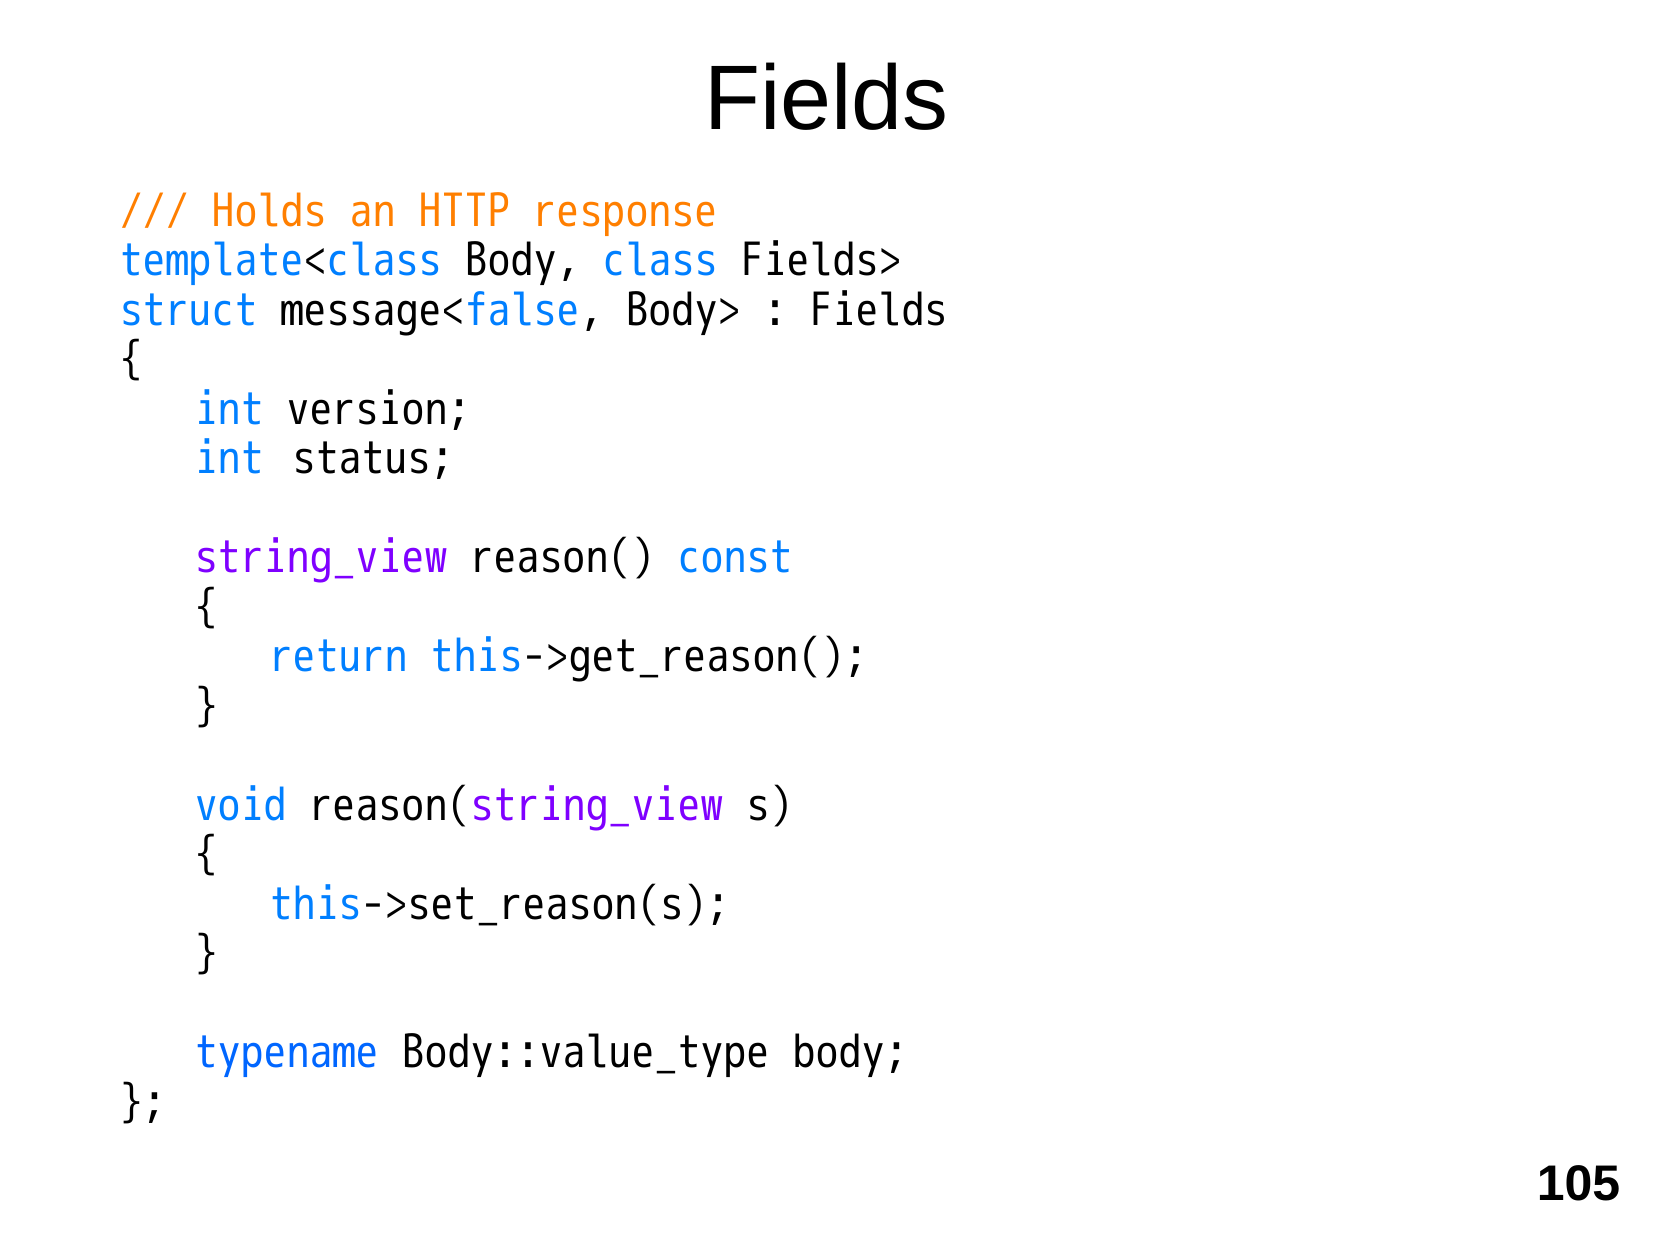

# Fields
/// Holds an HTTP response
template<class Body, class Fields>
struct message<false, Body> : Fields
{
	int version;
	int	 status;
	string_view reason() const
	{
		return this->get_reason();
	}
	void reason(string_view s)
	{
		this->set_reason(s);
	}
	typename Body::value_type body;
};
105